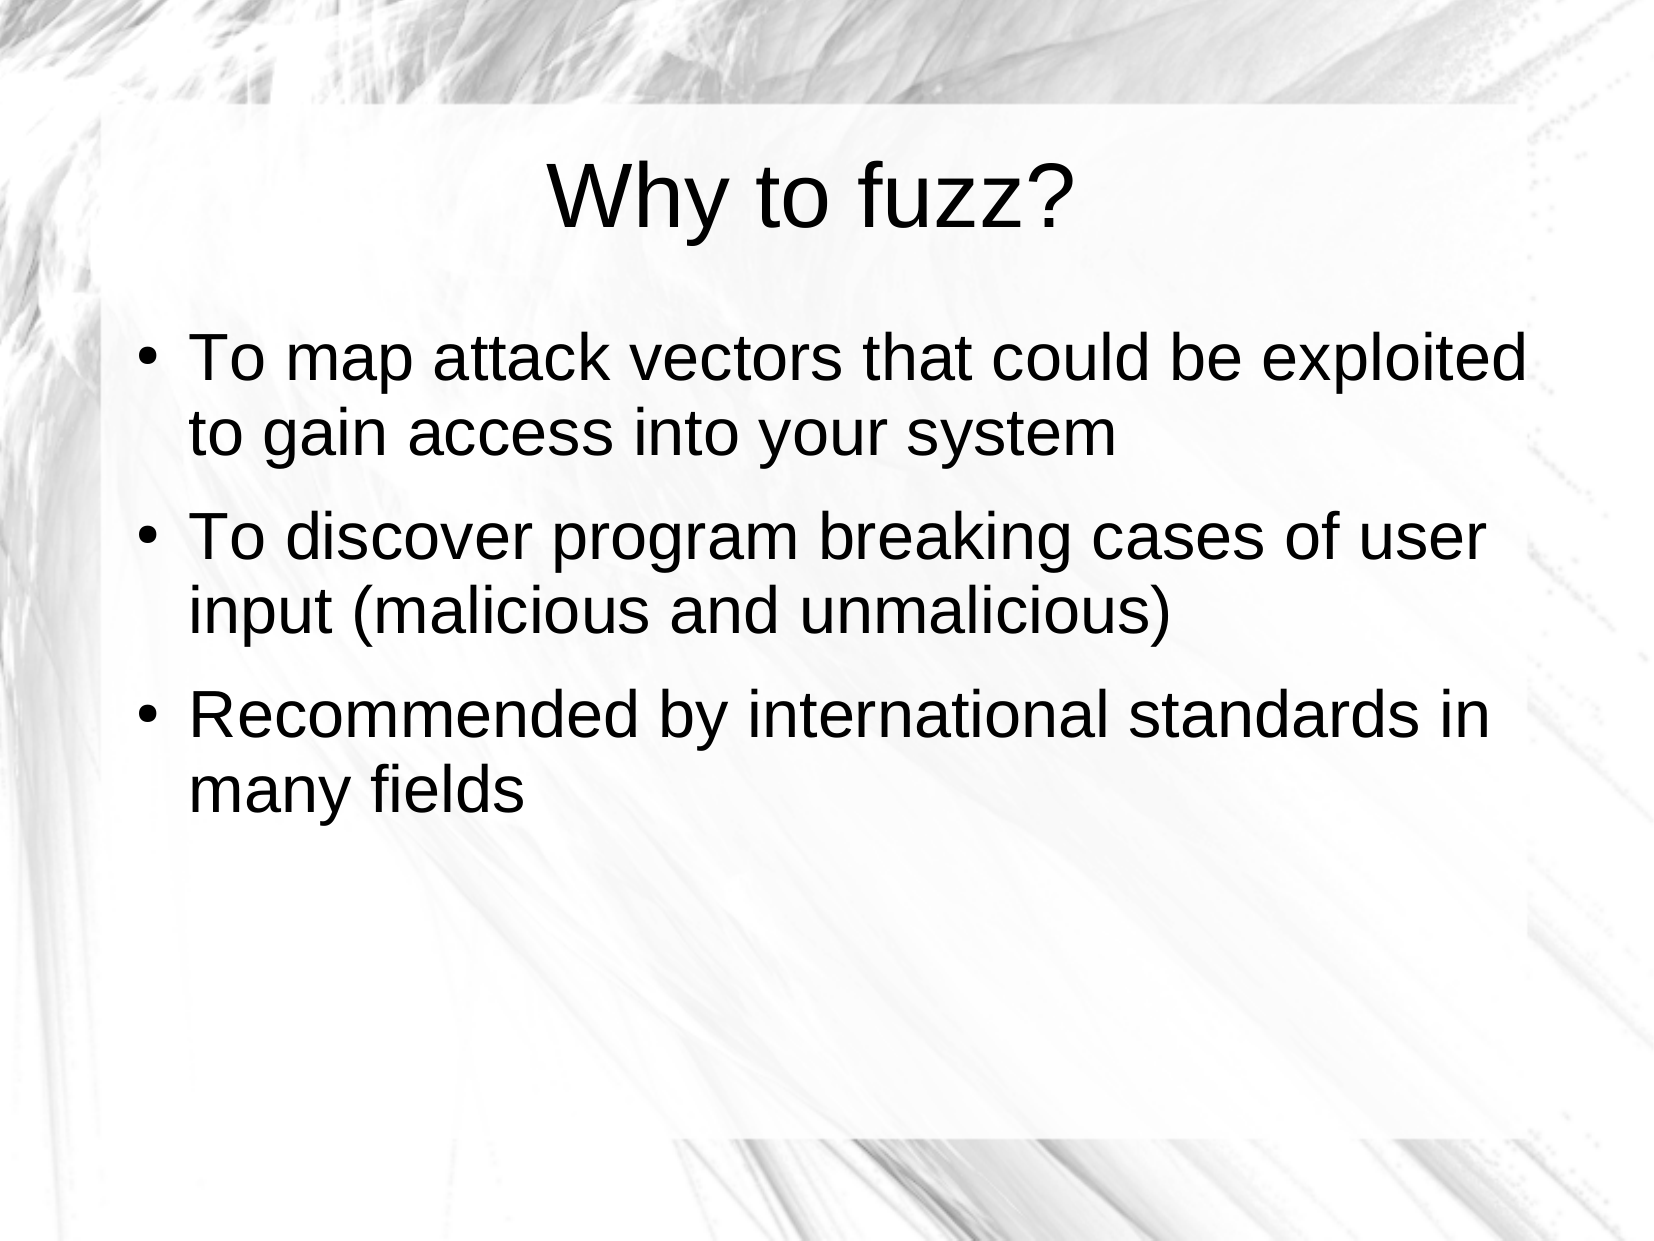

# Why to fuzz?
To map attack vectors that could be exploited to gain access into your system
To discover program breaking cases of user input (malicious and unmalicious)
Recommended by international standards in many fields